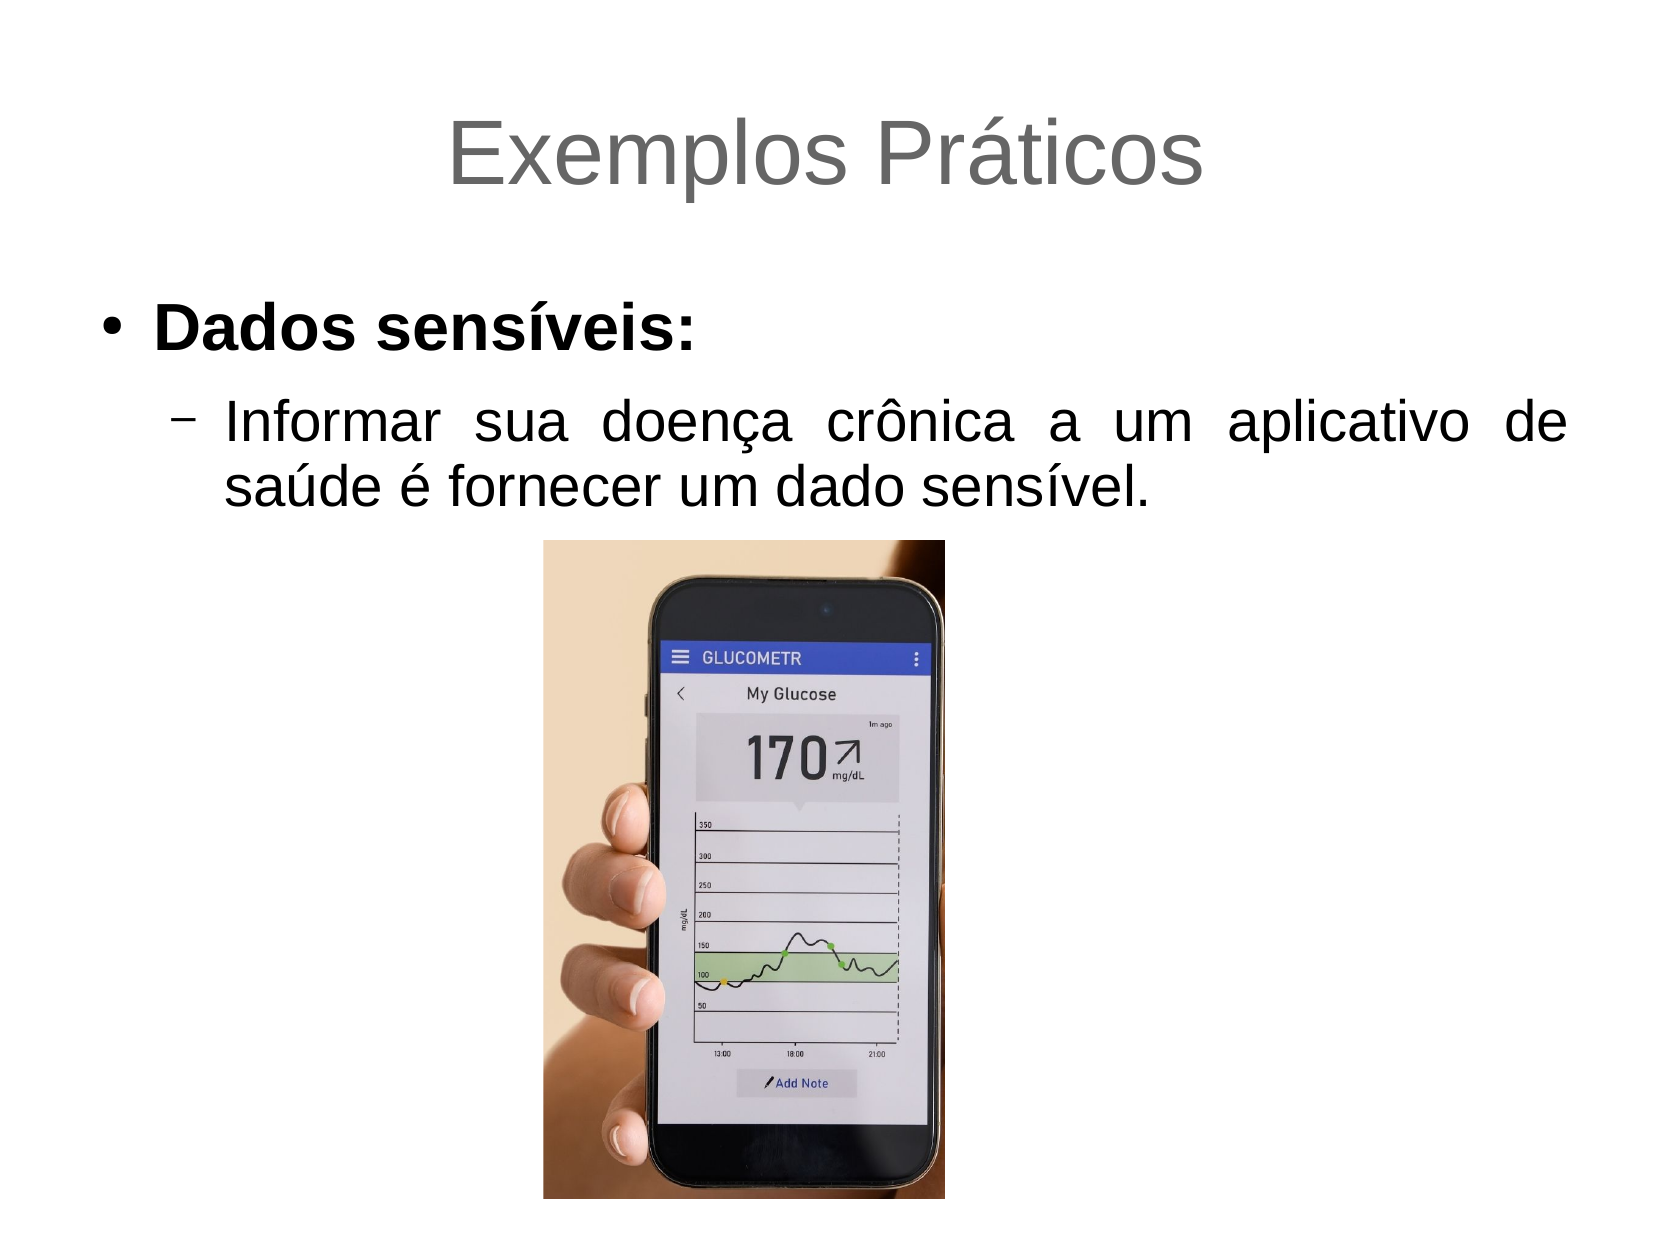

# Exemplos Práticos
Dados sensíveis:
Informar sua doença crônica a um aplicativo de saúde é fornecer um dado sensível.